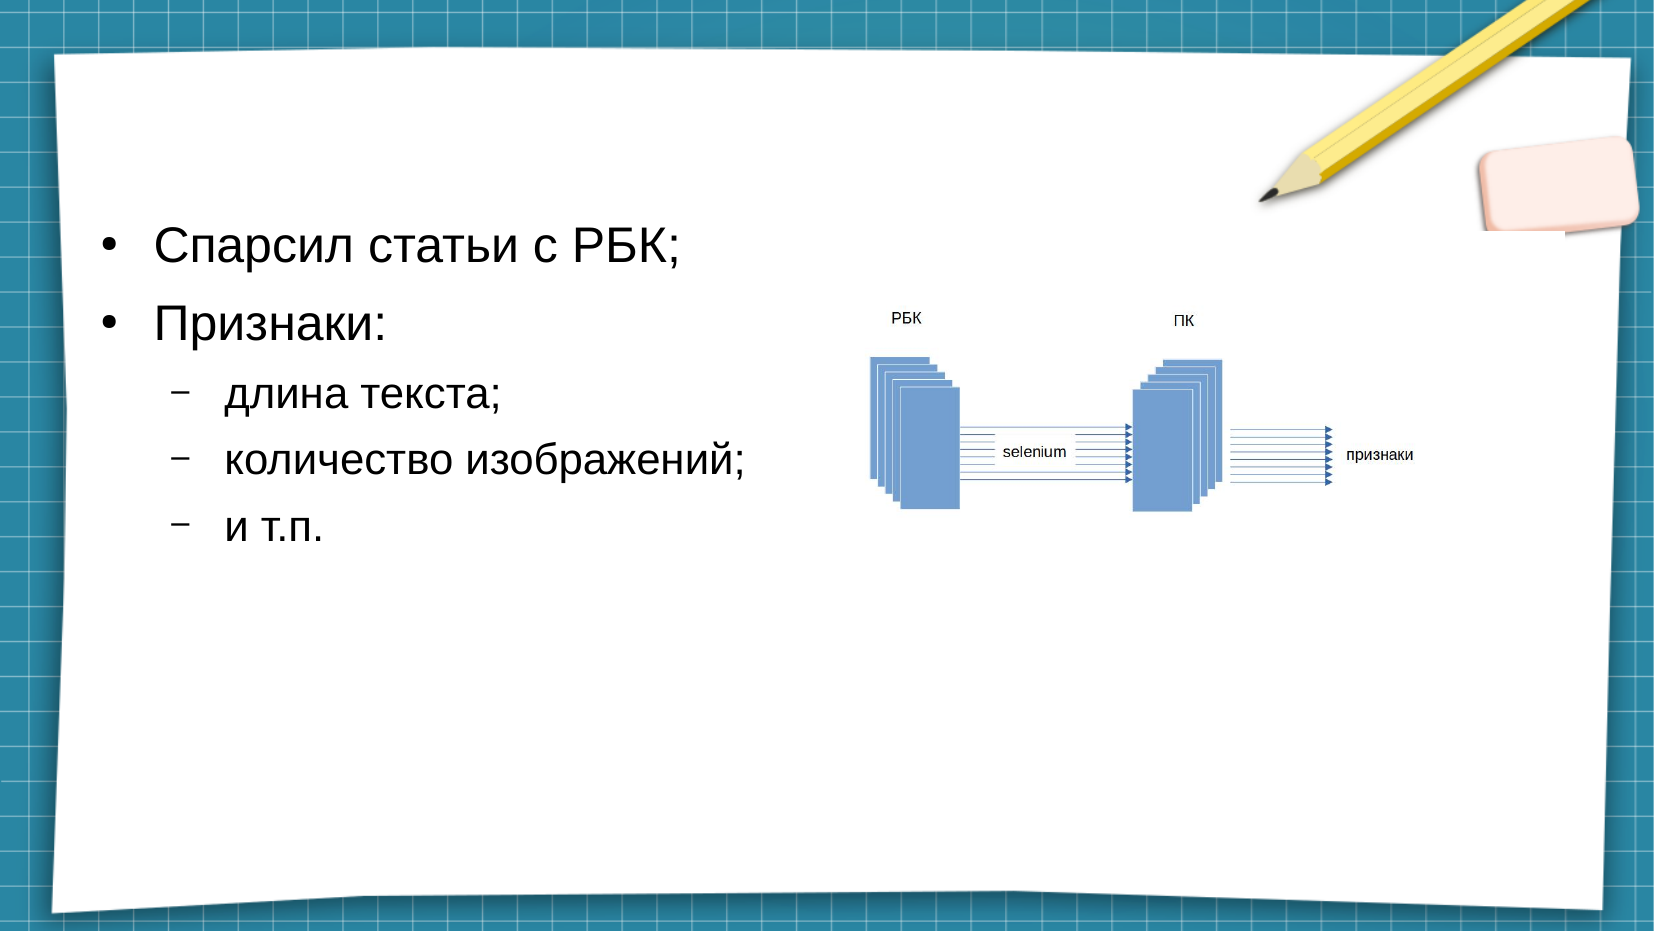

#
Спарсил статьи с РБК;
Признаки:
длина текста;
количество изображений;
и т.п.